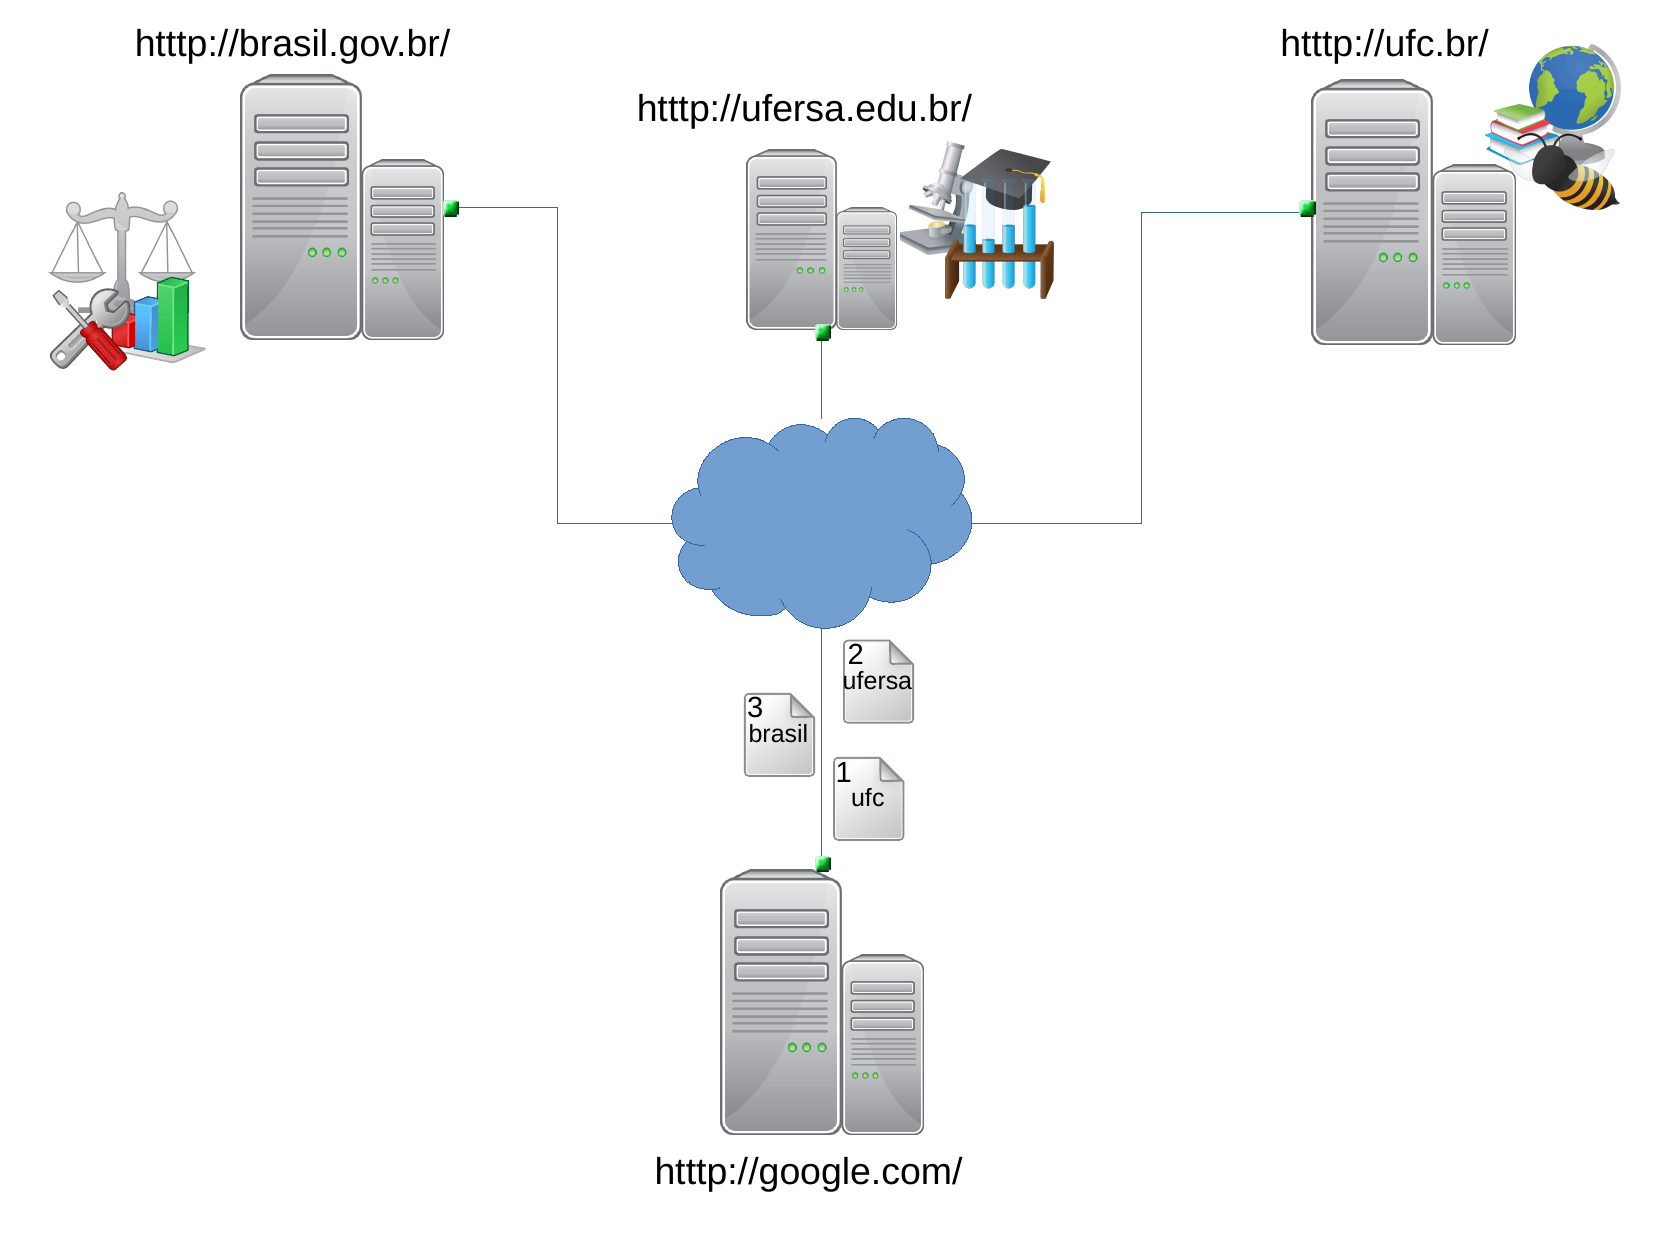

htttp://brasil.gov.br/
htttp://ufc.br/
htttp://ufersa.edu.br/
ufersa
2
brasil
3
ufc
1
htttp://google.com/